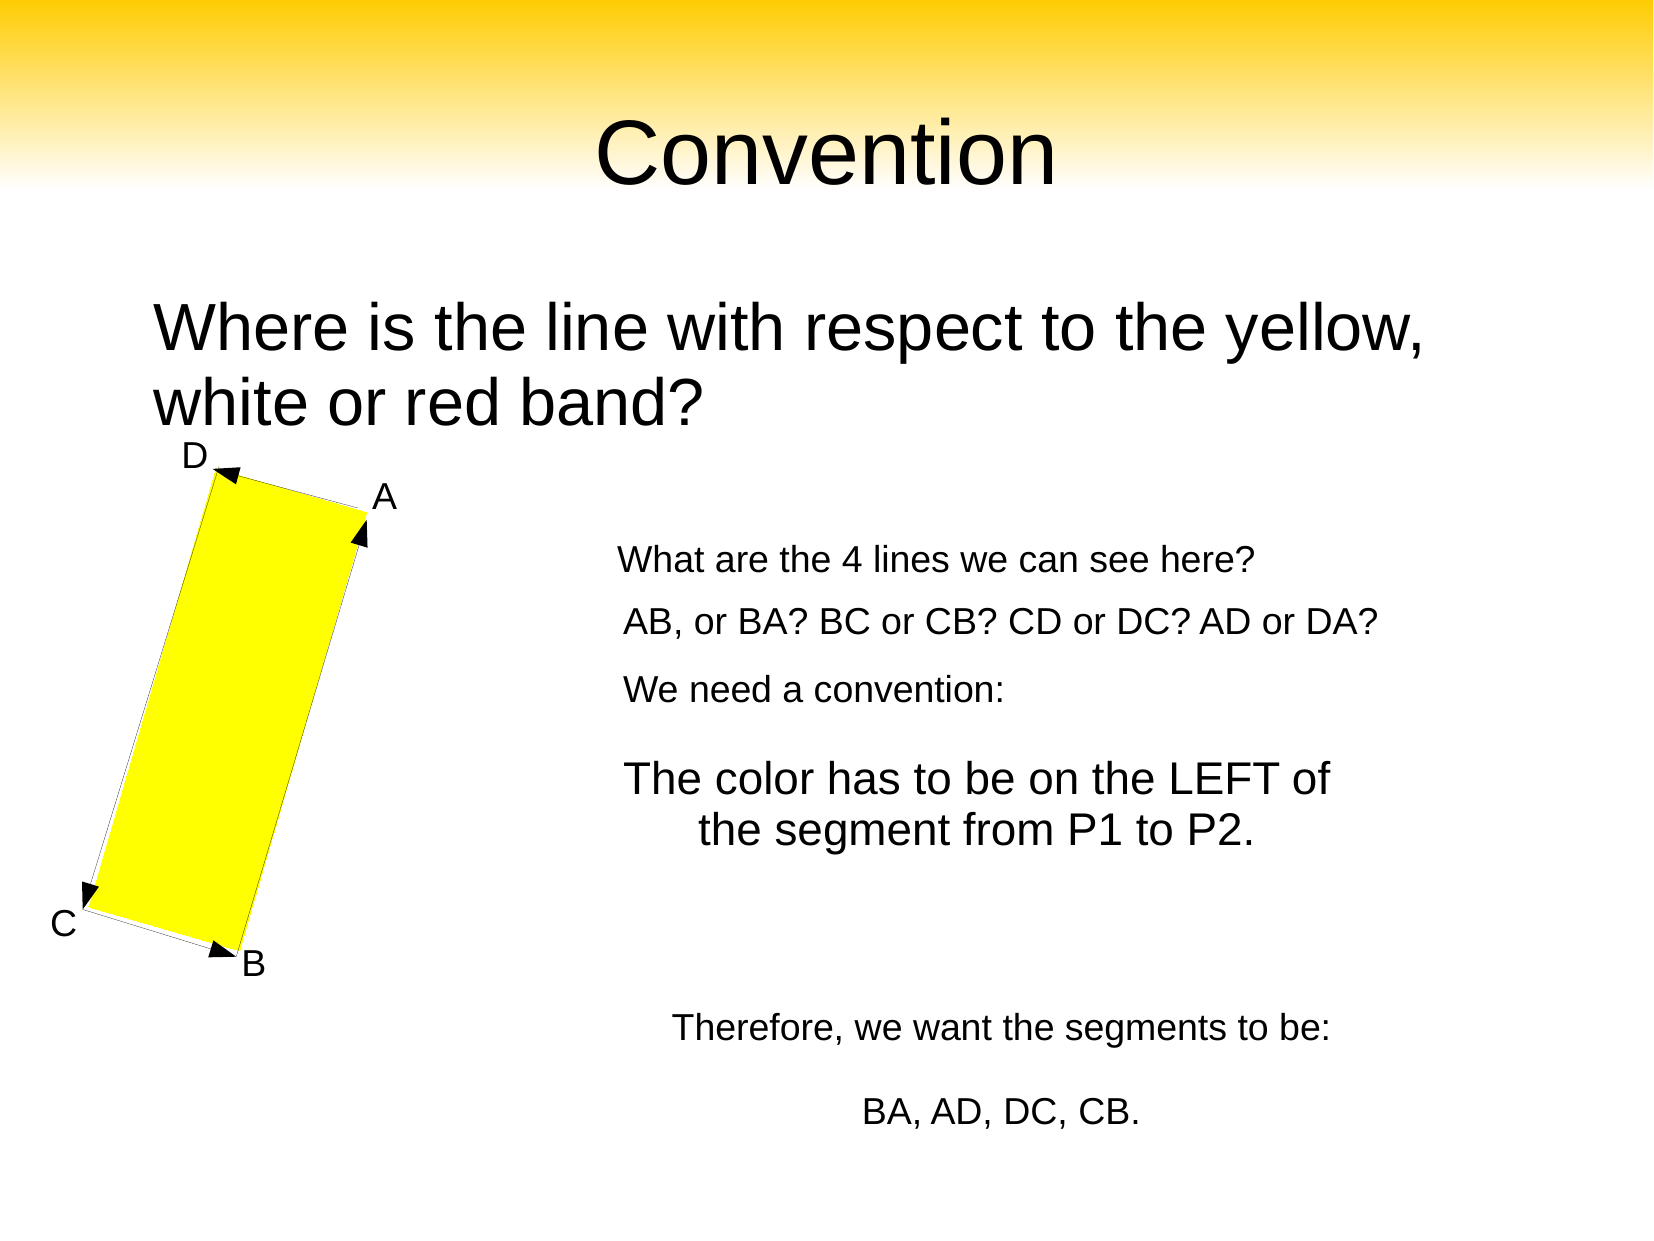

# Convention
Where is the line with respect to the yellow, white or red band?
D
A
What are the 4 lines we can see here?
AB, or BA? BC or CB? CD or DC? AD or DA?
We need a convention:
The color has to be on the LEFT of the segment from P1 to P2.
C
B
Therefore, we want the segments to be:
BA, AD, DC, CB.